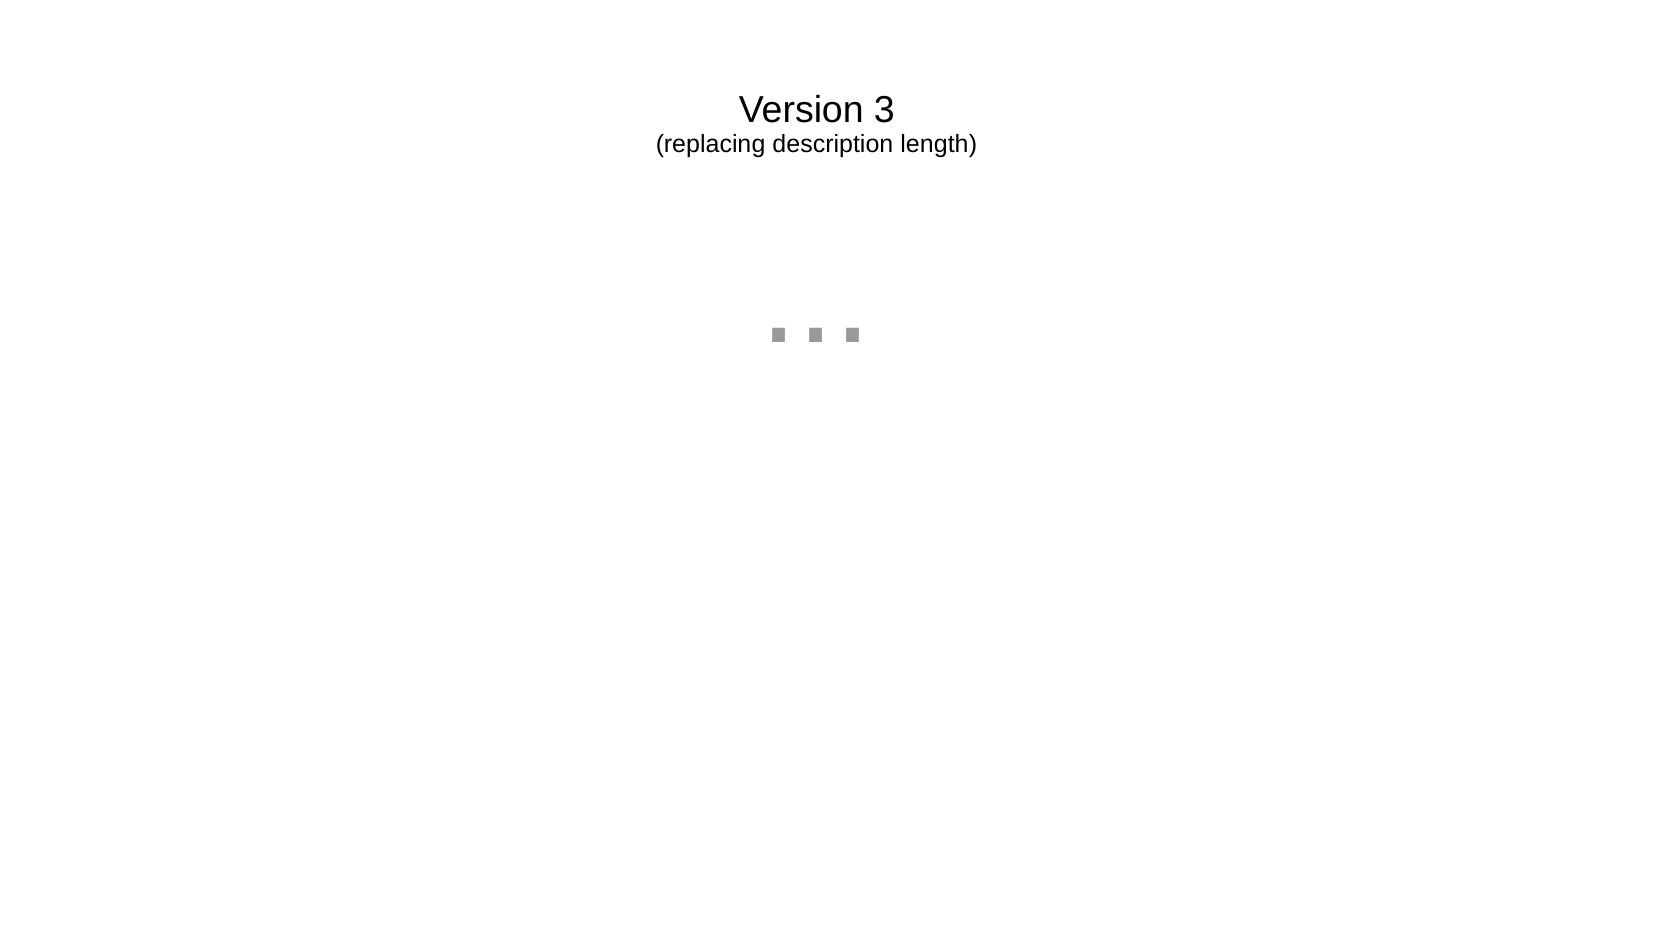

# Version 3 (replacing description length)
...